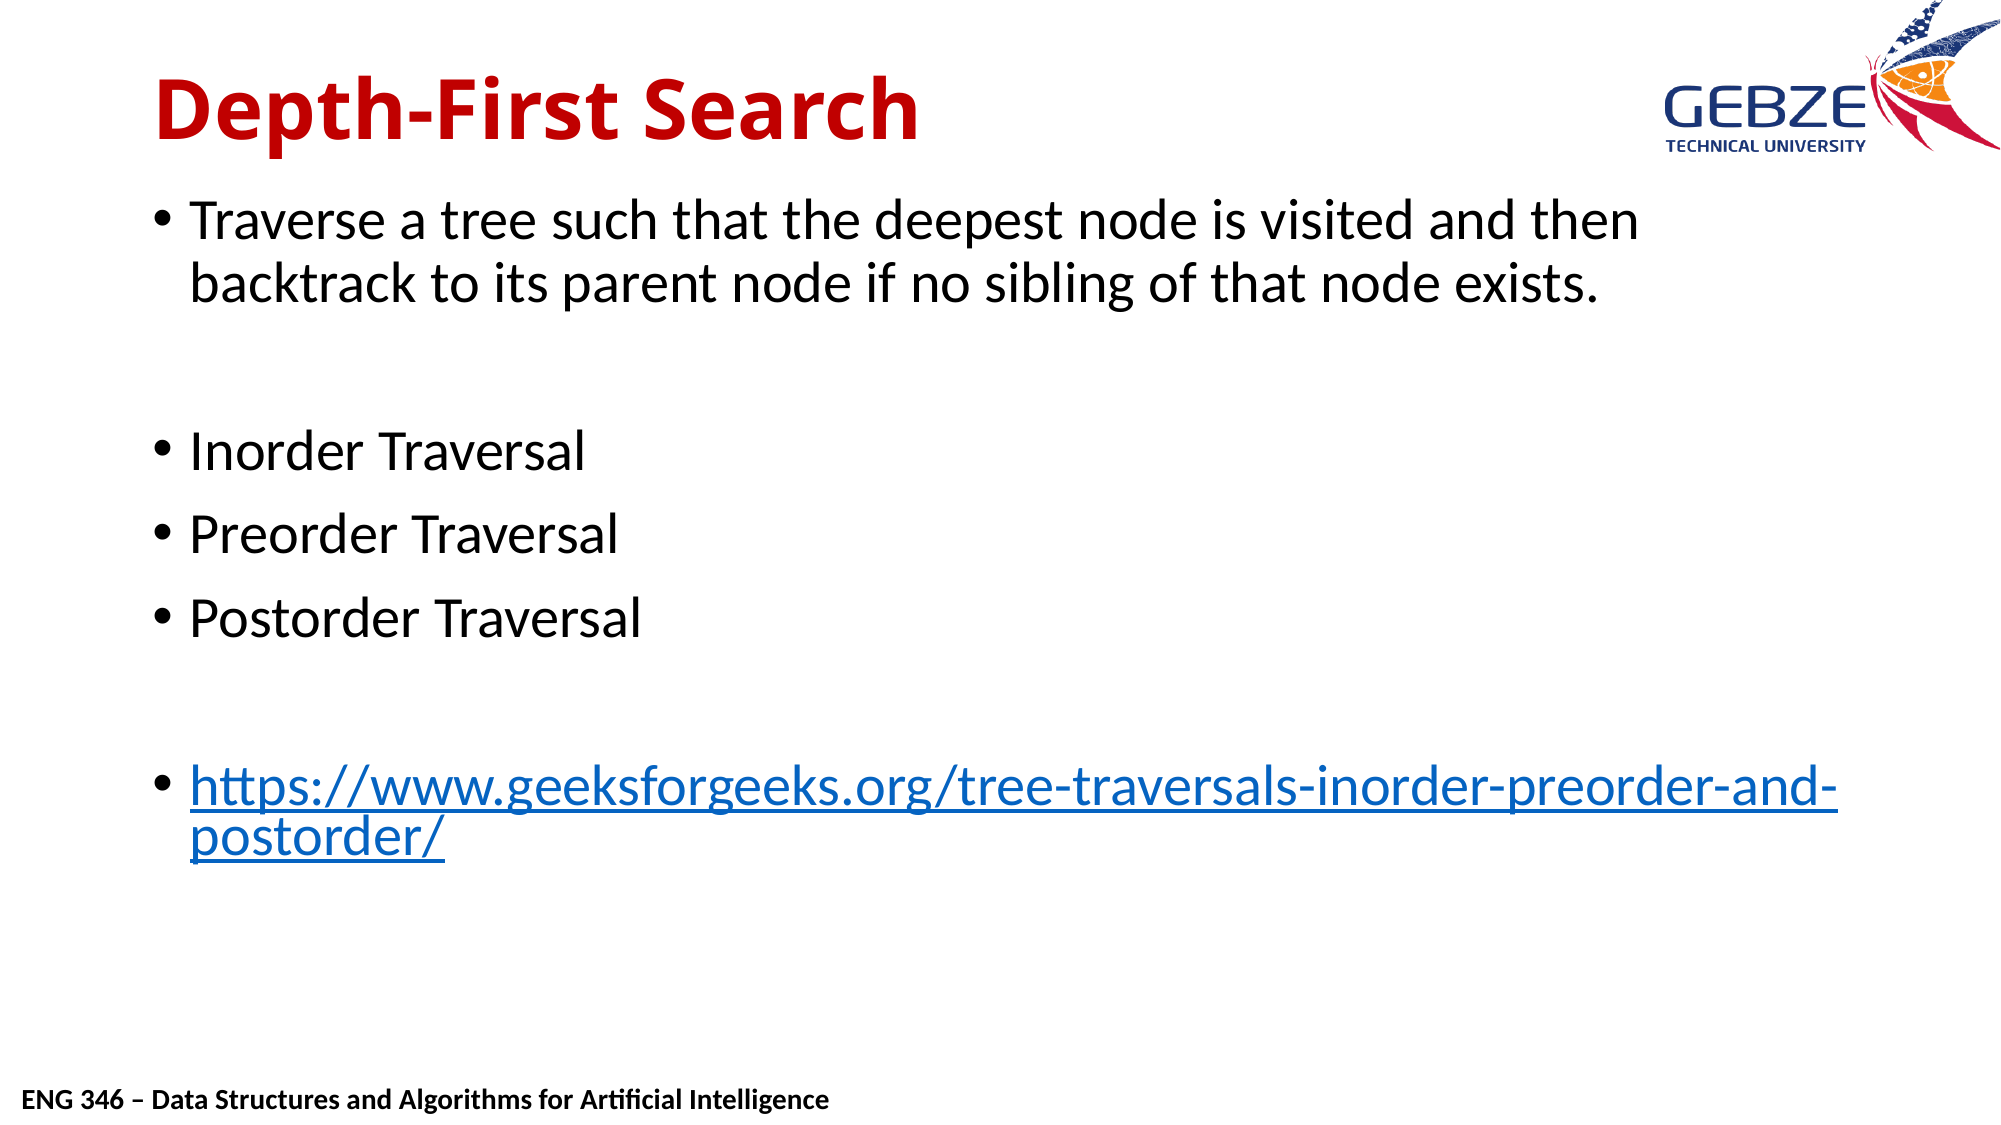

# Depth-First Search
Traverse a tree such that the deepest node is visited and then backtrack to its parent node if no sibling of that node exists.
Inorder Traversal
Preorder Traversal
Postorder Traversal
https://www.geeksforgeeks.org/tree-traversals-inorder-preorder-and-postorder/